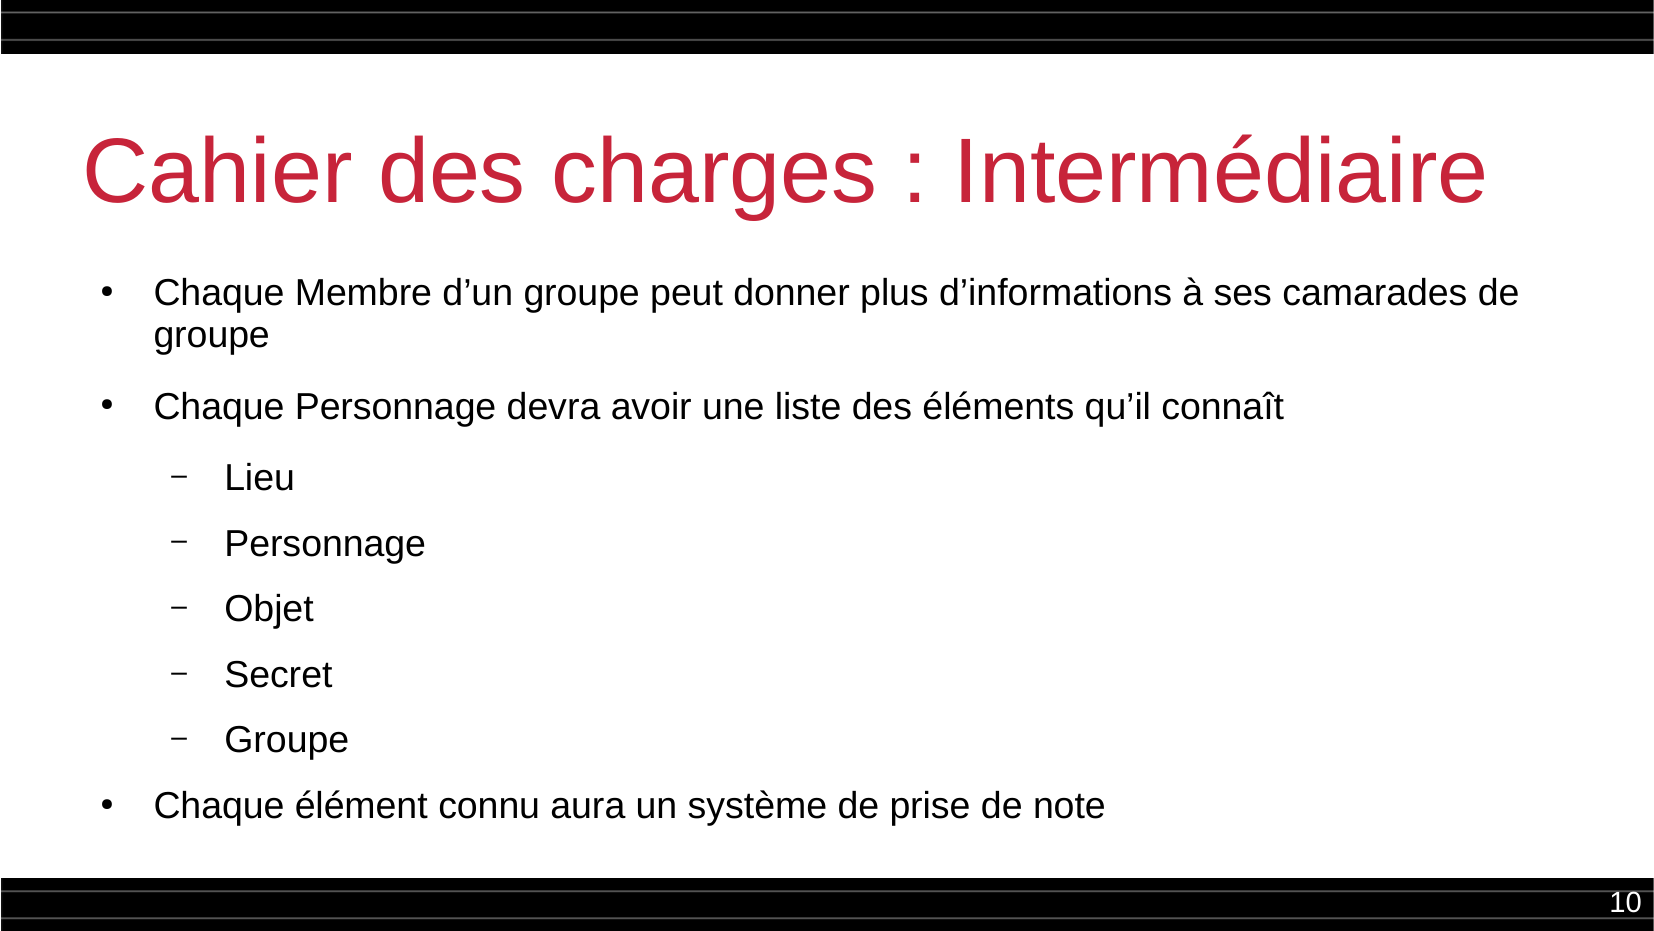

# Cahier des charges : Intermédiaire
Chaque Membre d’un groupe peut donner plus d’informations à ses camarades de groupe
Chaque Personnage devra avoir une liste des éléments qu’il connaît
Lieu
Personnage
Objet
Secret
Groupe
Chaque élément connu aura un système de prise de note